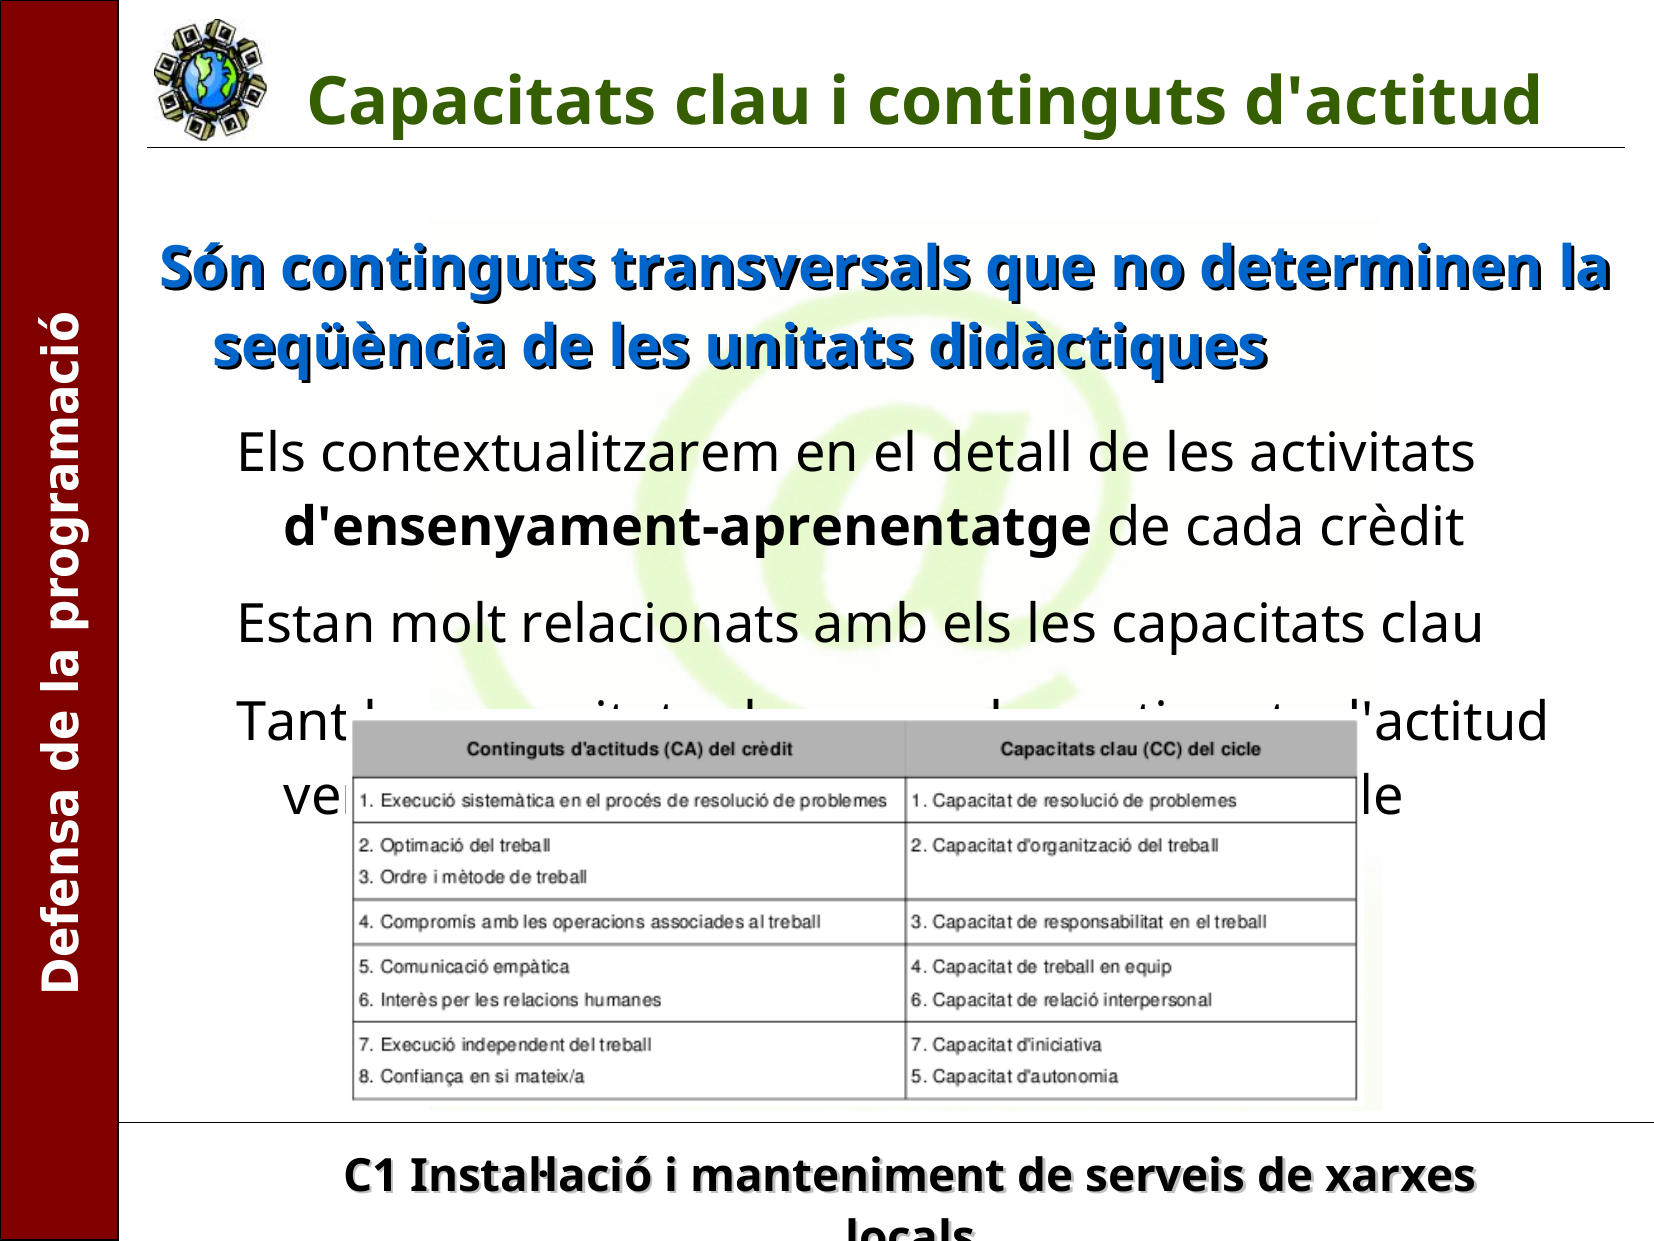

# Capacitats clau i continguts d'actitud
Són continguts transversals que no determinen la seqüència de les unitats didàctiques
Els contextualitzarem en el detall de les activitats d'ensenyament-aprenentatge de cada crèdit
Estan molt relacionats amb els les capacitats clau
Tant les capacitats clau com els continguts d'actitud venen definits pel currículum oficial del cicle